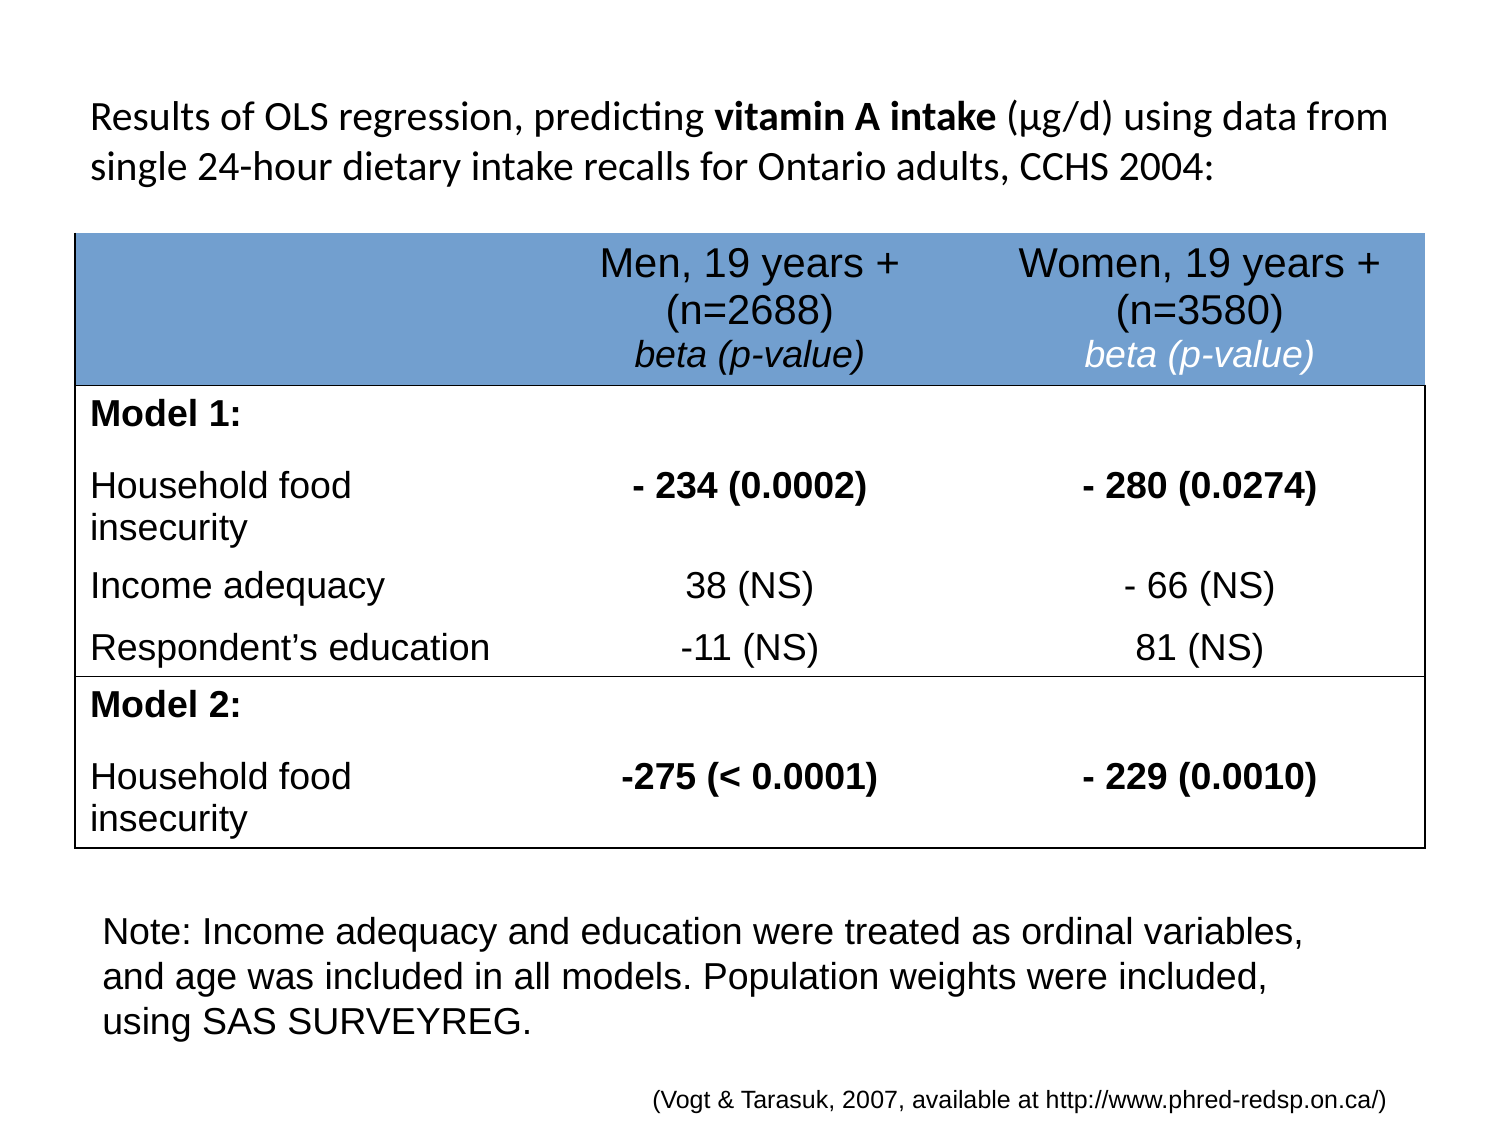

# Results of OLS regression, predicting vitamin A intake (µg/d) using data from single 24-hour dietary intake recalls for Ontario adults, CCHS 2004:
| | Men, 19 years + (n=2688) beta (p-value) | Women, 19 years + (n=3580) beta (p-value) |
| --- | --- | --- |
| Model 1: | | |
| Household food insecurity | - 234 (0.0002) | - 280 (0.0274) |
| Income adequacy | 38 (NS) | - 66 (NS) |
| Respondent’s education | -11 (NS) | 81 (NS) |
| Model 2: | | |
| Household food insecurity | -275 (< 0.0001) | - 229 (0.0010) |
Note: Income adequacy and education were treated as ordinal variables, and age was included in all models. Population weights were included, using SAS SURVEYREG.
(Vogt & Tarasuk, 2007, available at http://www.phred-redsp.on.ca/)